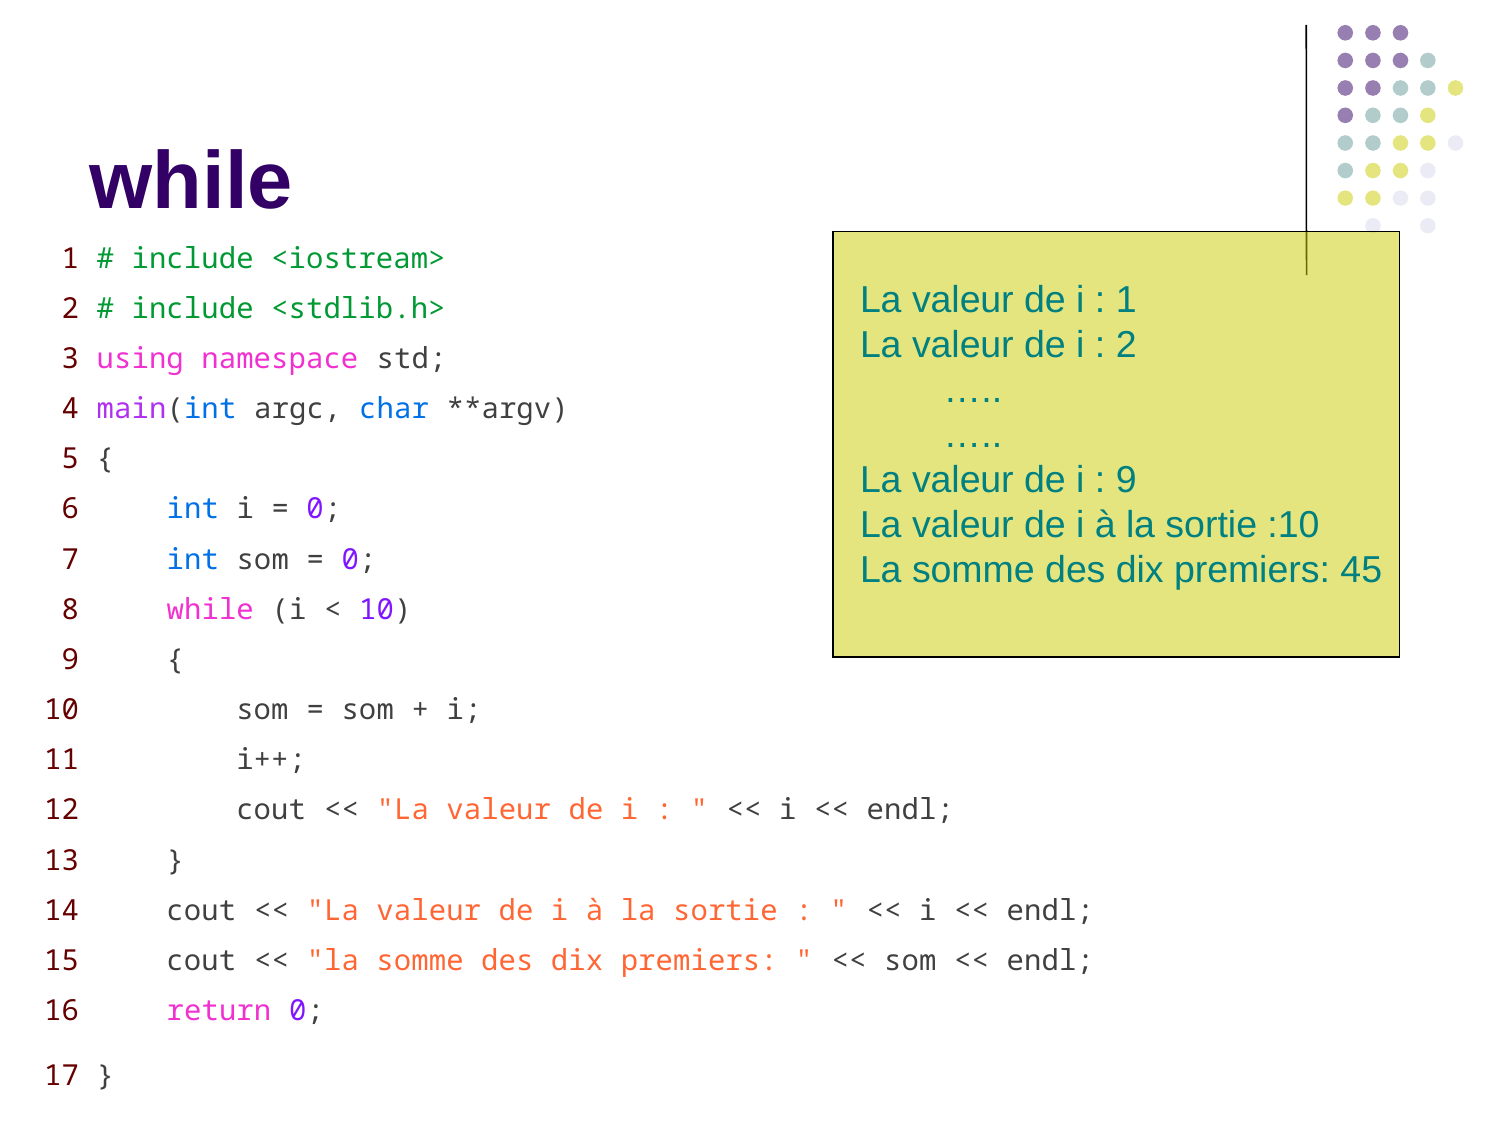

# while
 1 # include <iostream>
 2 # include <stdlib.h>
 3 using namespace std;
 4 main(int argc, char **argv)
 5 {
 6 int i = 0;
 7 int som = 0;
 8 while (i < 10)
 9 {
10 som = som + i;
11 i++;
12 cout << "La valeur de i : " << i << endl;
13 }
14 cout << "La valeur de i à la sortie : " << i << endl;
15 cout << "la somme des dix premiers: " << som << endl;
16 return 0;
17 }
La valeur de i : 1
La valeur de i : 2
 …..
 …..
La valeur de i : 9
La valeur de i à la sortie :10
La somme des dix premiers: 45